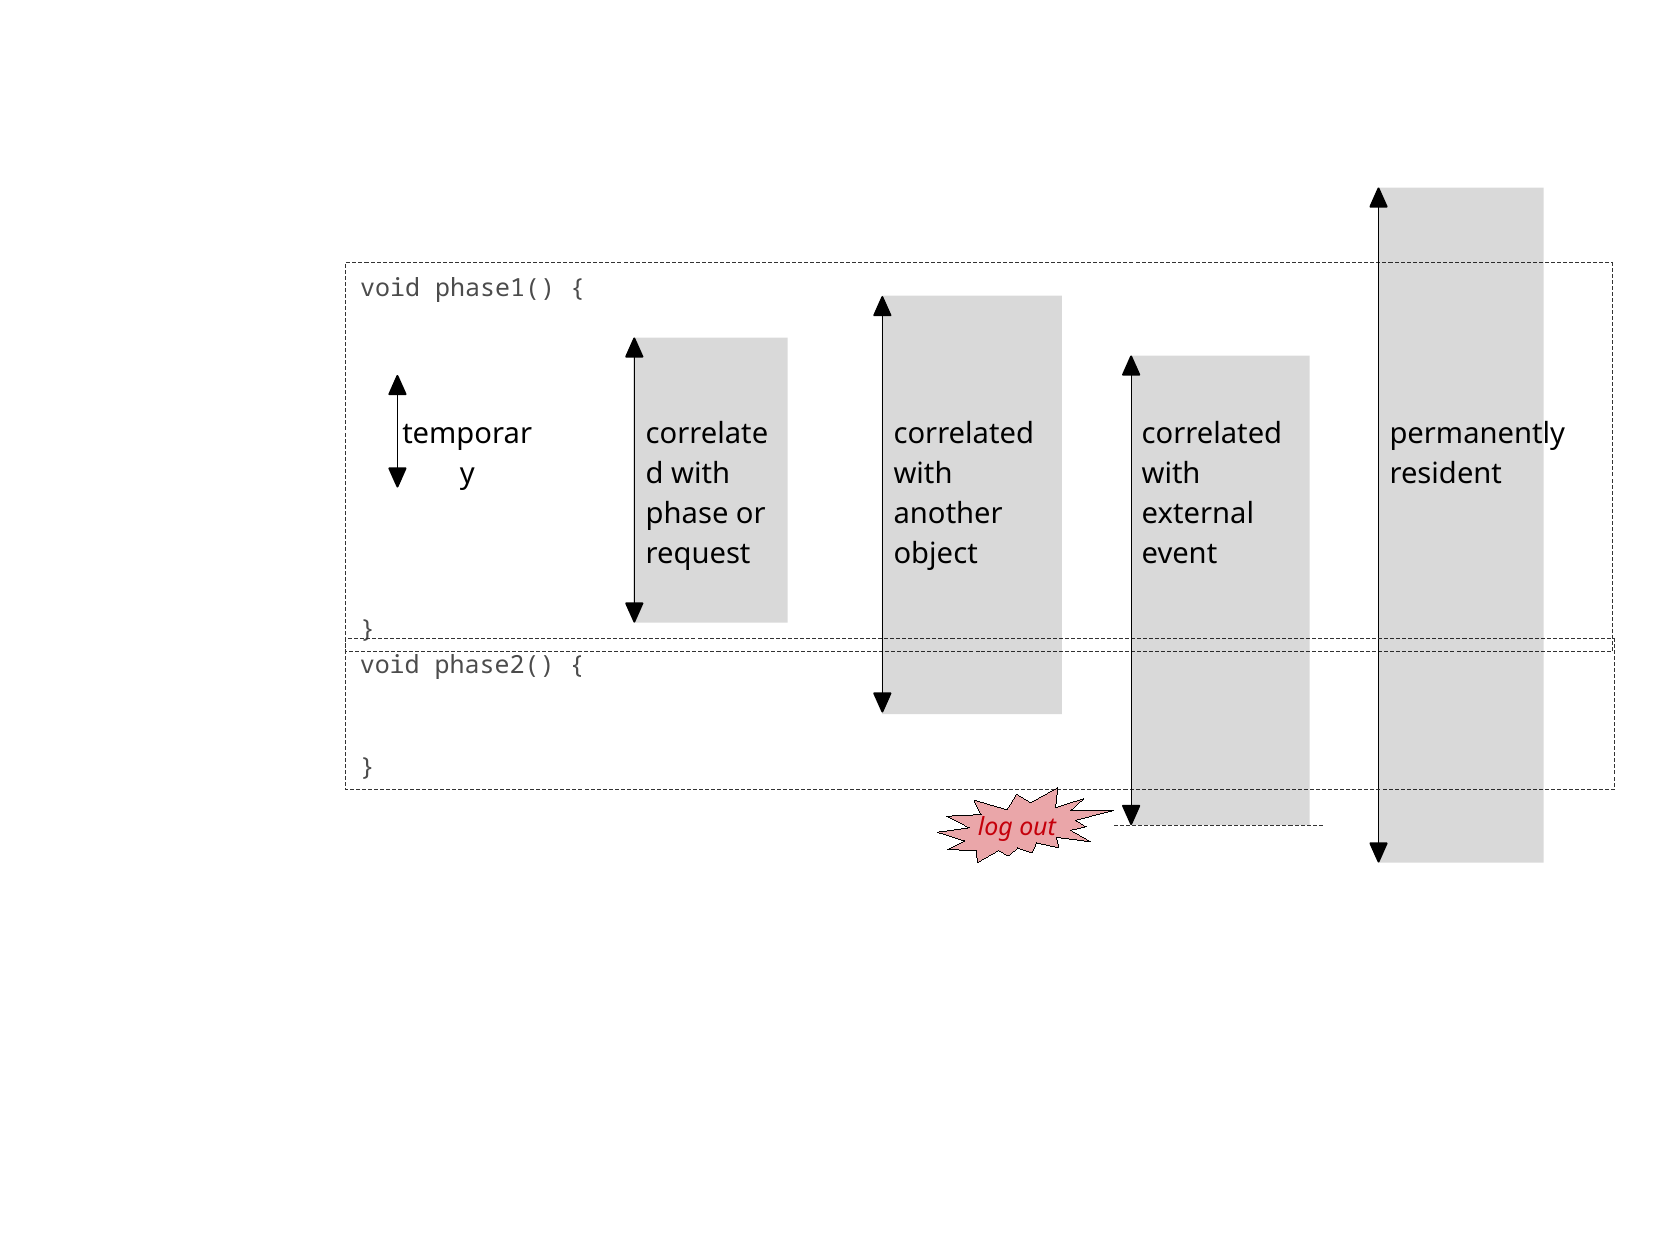

void phase1() {
}
temporary
correlated with phase or request
correlated with another object
correlated with external event
permanently resident
void phase2() {
}
log out